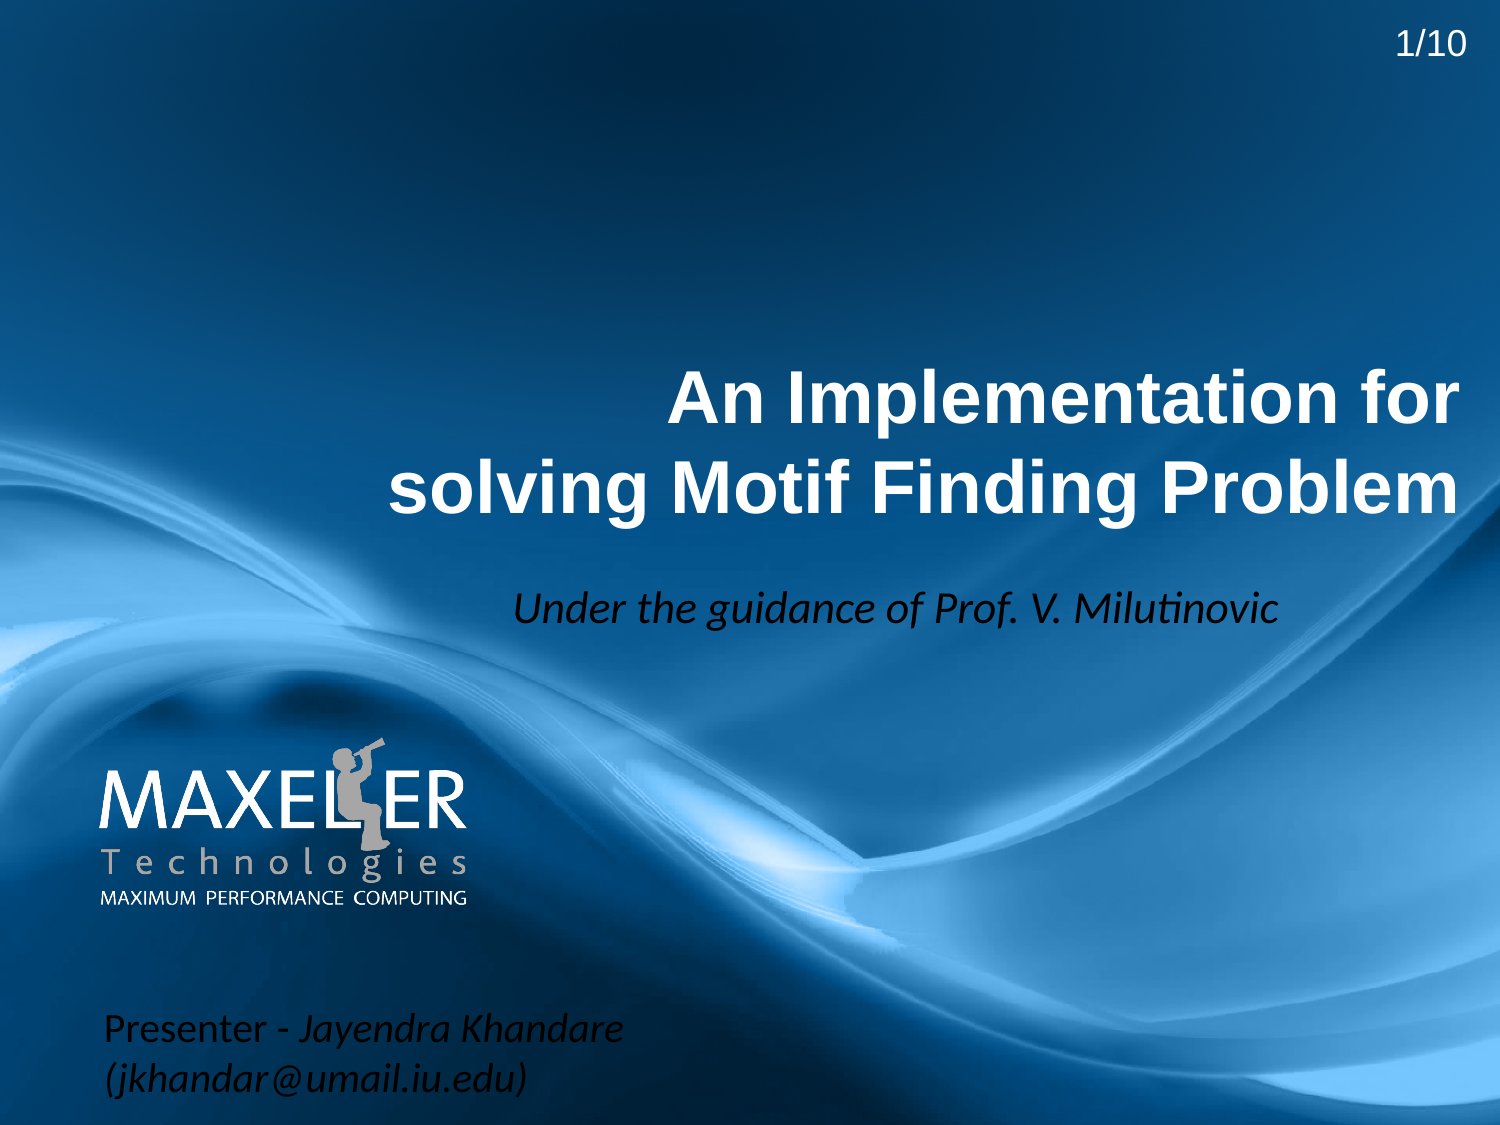

1/10
					An Implementation for solving Motif Finding Problem
Under the guidance of Prof. V. Milutinovic
Presenter - Jayendra Khandare
(jkhandar@umail.iu.edu)